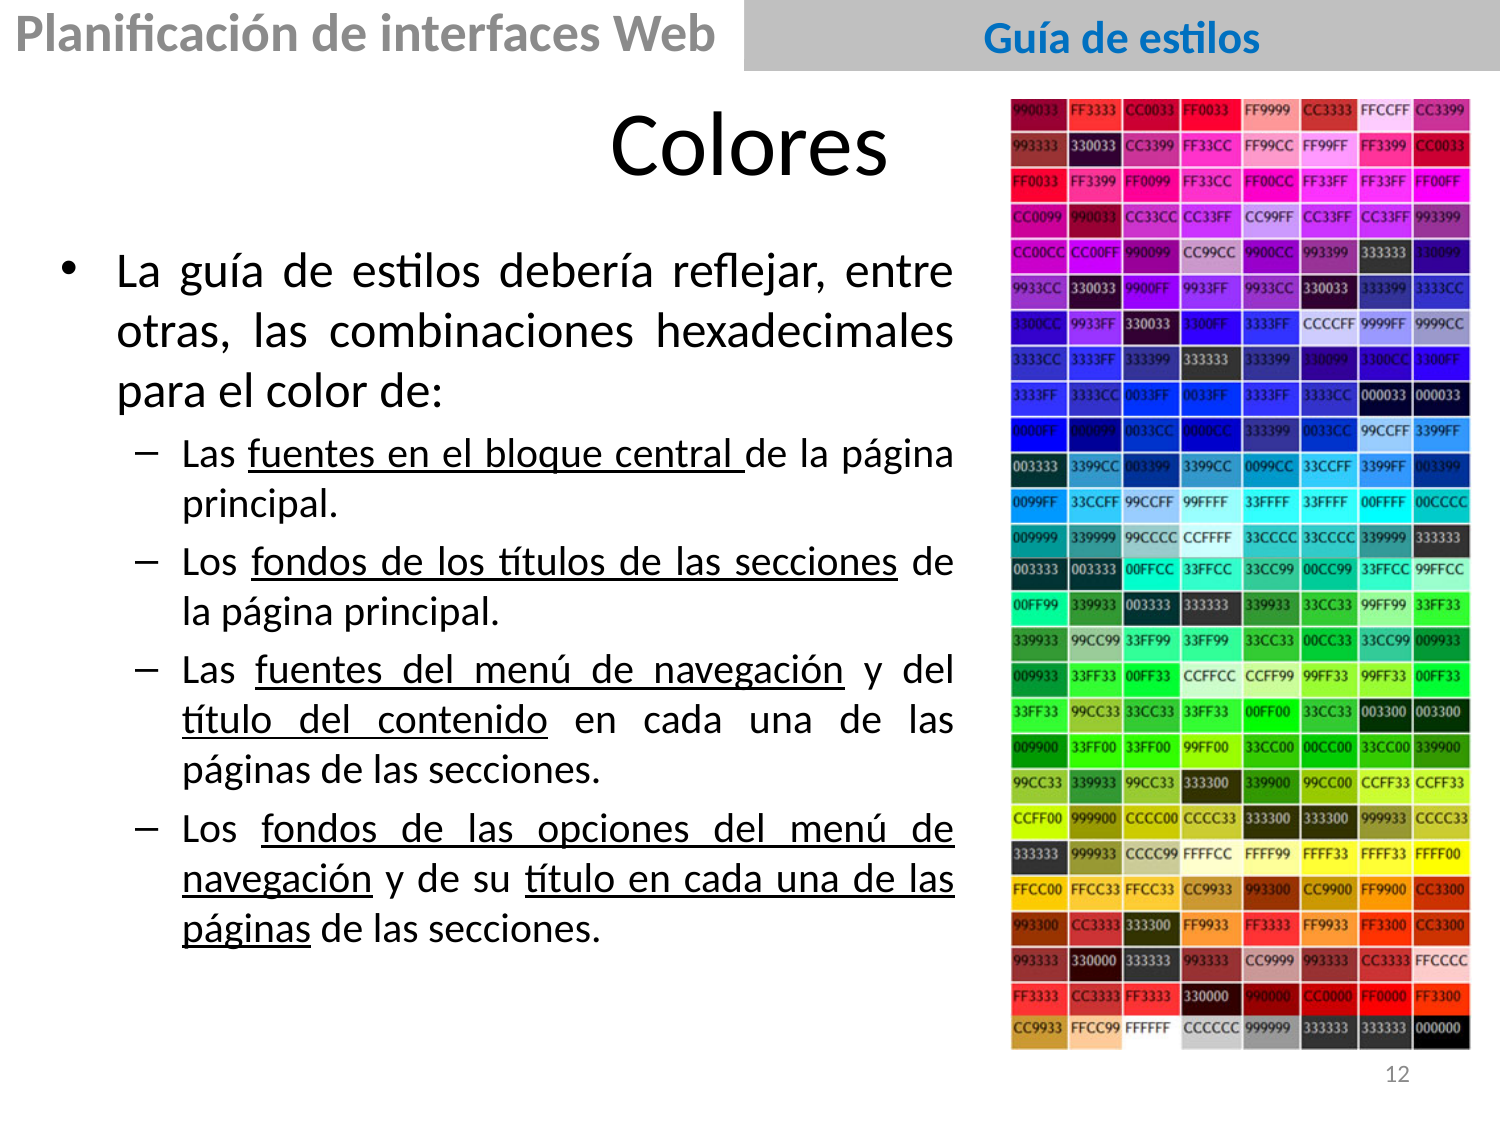

Planificación de interfaces Web
Guía de estilos
# Colores
La guía de estilos debería reflejar, entre otras, las combinaciones hexadecimales para el color de:
Las fuentes en el bloque central de la página principal.
Los fondos de los títulos de las secciones de la página principal.
Las fuentes del menú de navegación y del título del contenido en cada una de las páginas de las secciones.
Los fondos de las opciones del menú de navegación y de su título en cada una de las páginas de las secciones.